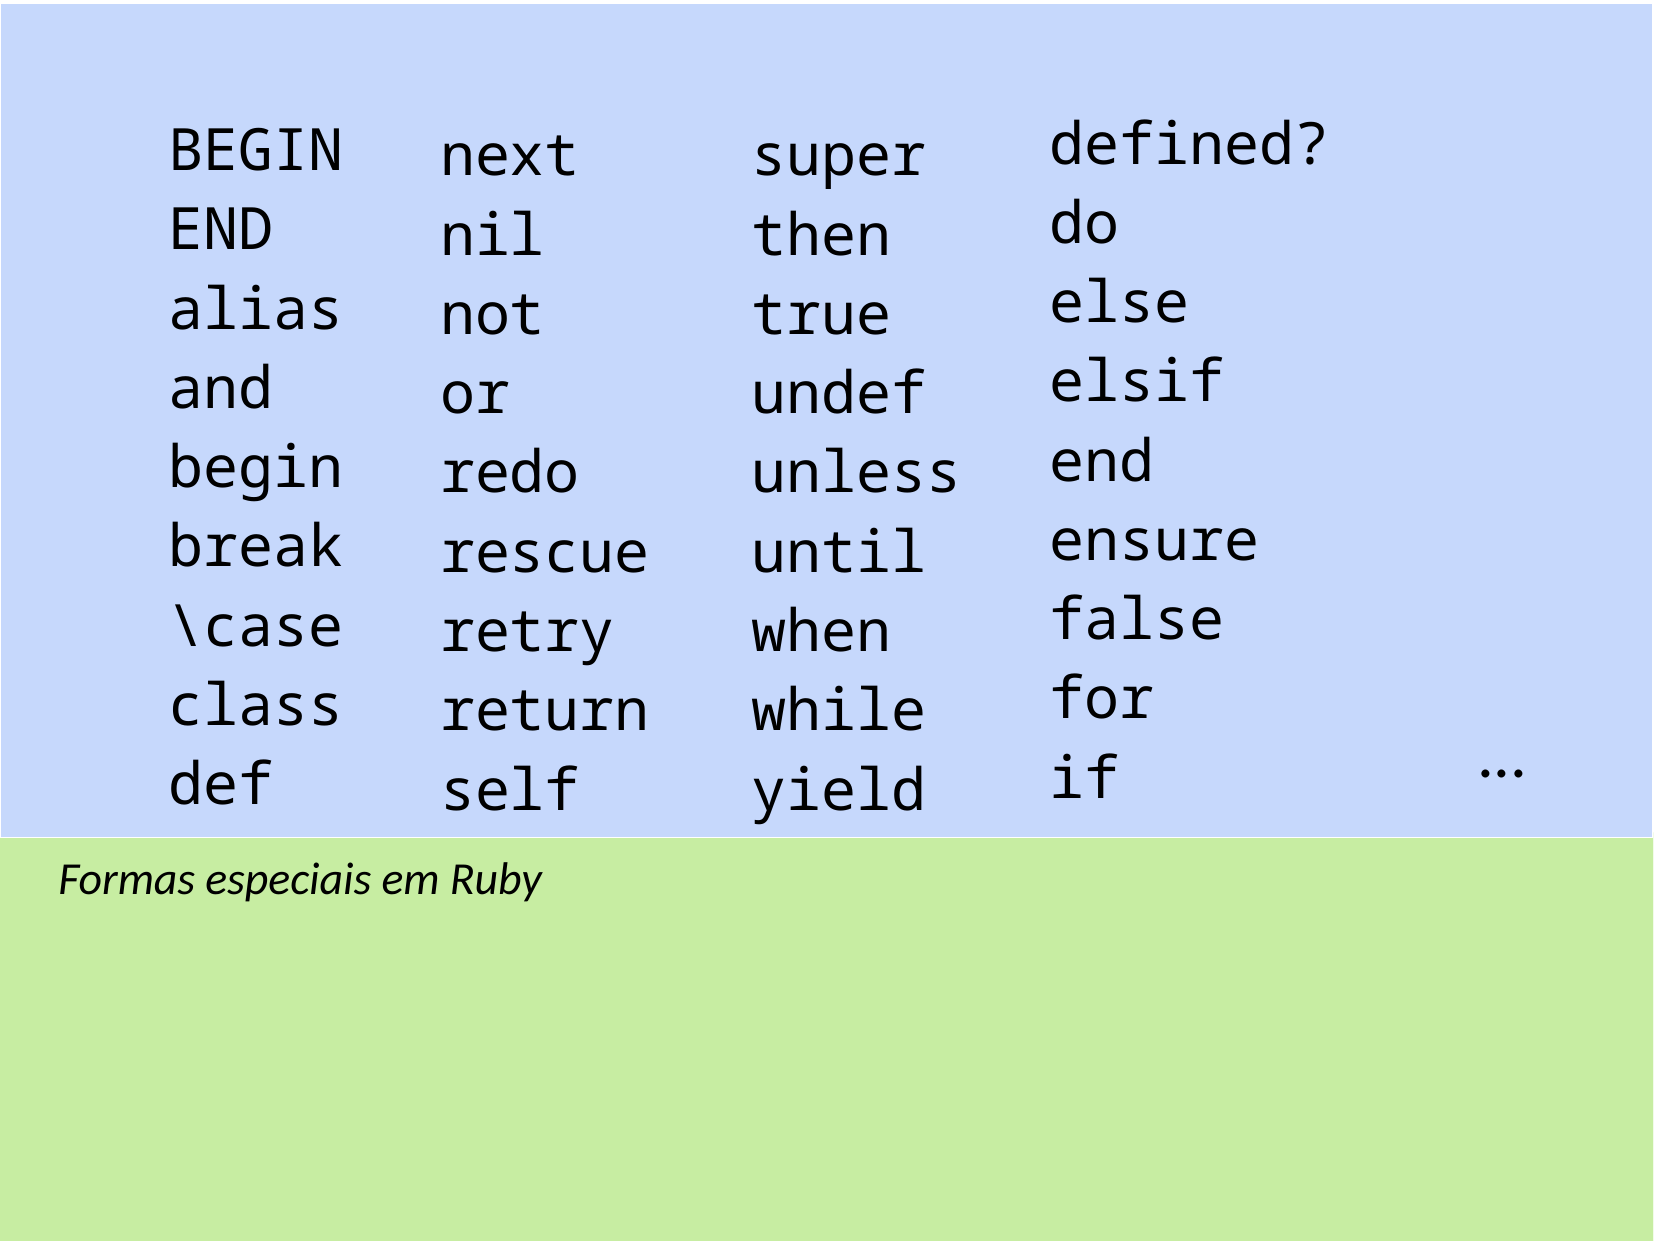

defined?
do
else
elsif
end
ensure
false
for
if
BEGIN
END
alias
and
begin
break
\case
class
def
next
nil
not
or
redo
rescue
retry
return
self
super
then
true
undef
unless
until
when
while
yield
...
Formas especiais em Ruby